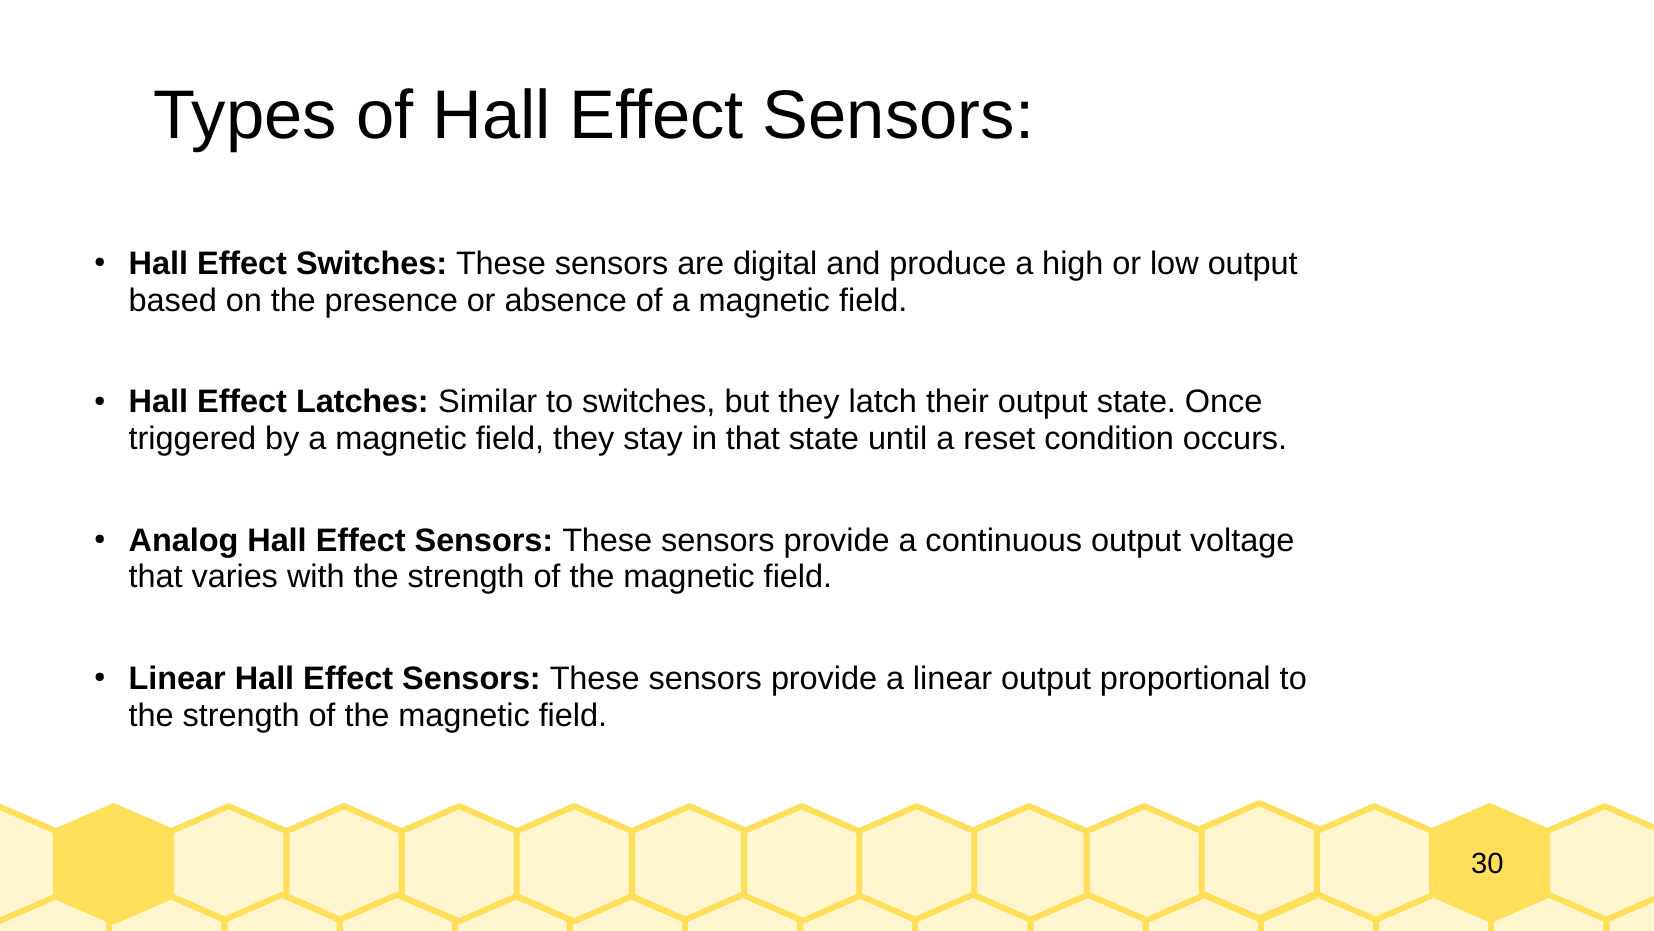

# Types of Hall Effect Sensors:
Hall Effect Switches: These sensors are digital and produce a high or low output based on the presence or absence of a magnetic field.
Hall Effect Latches: Similar to switches, but they latch their output state. Once triggered by a magnetic field, they stay in that state until a reset condition occurs.
Analog Hall Effect Sensors: These sensors provide a continuous output voltage that varies with the strength of the magnetic field.
Linear Hall Effect Sensors: These sensors provide a linear output proportional to the strength of the magnetic field.